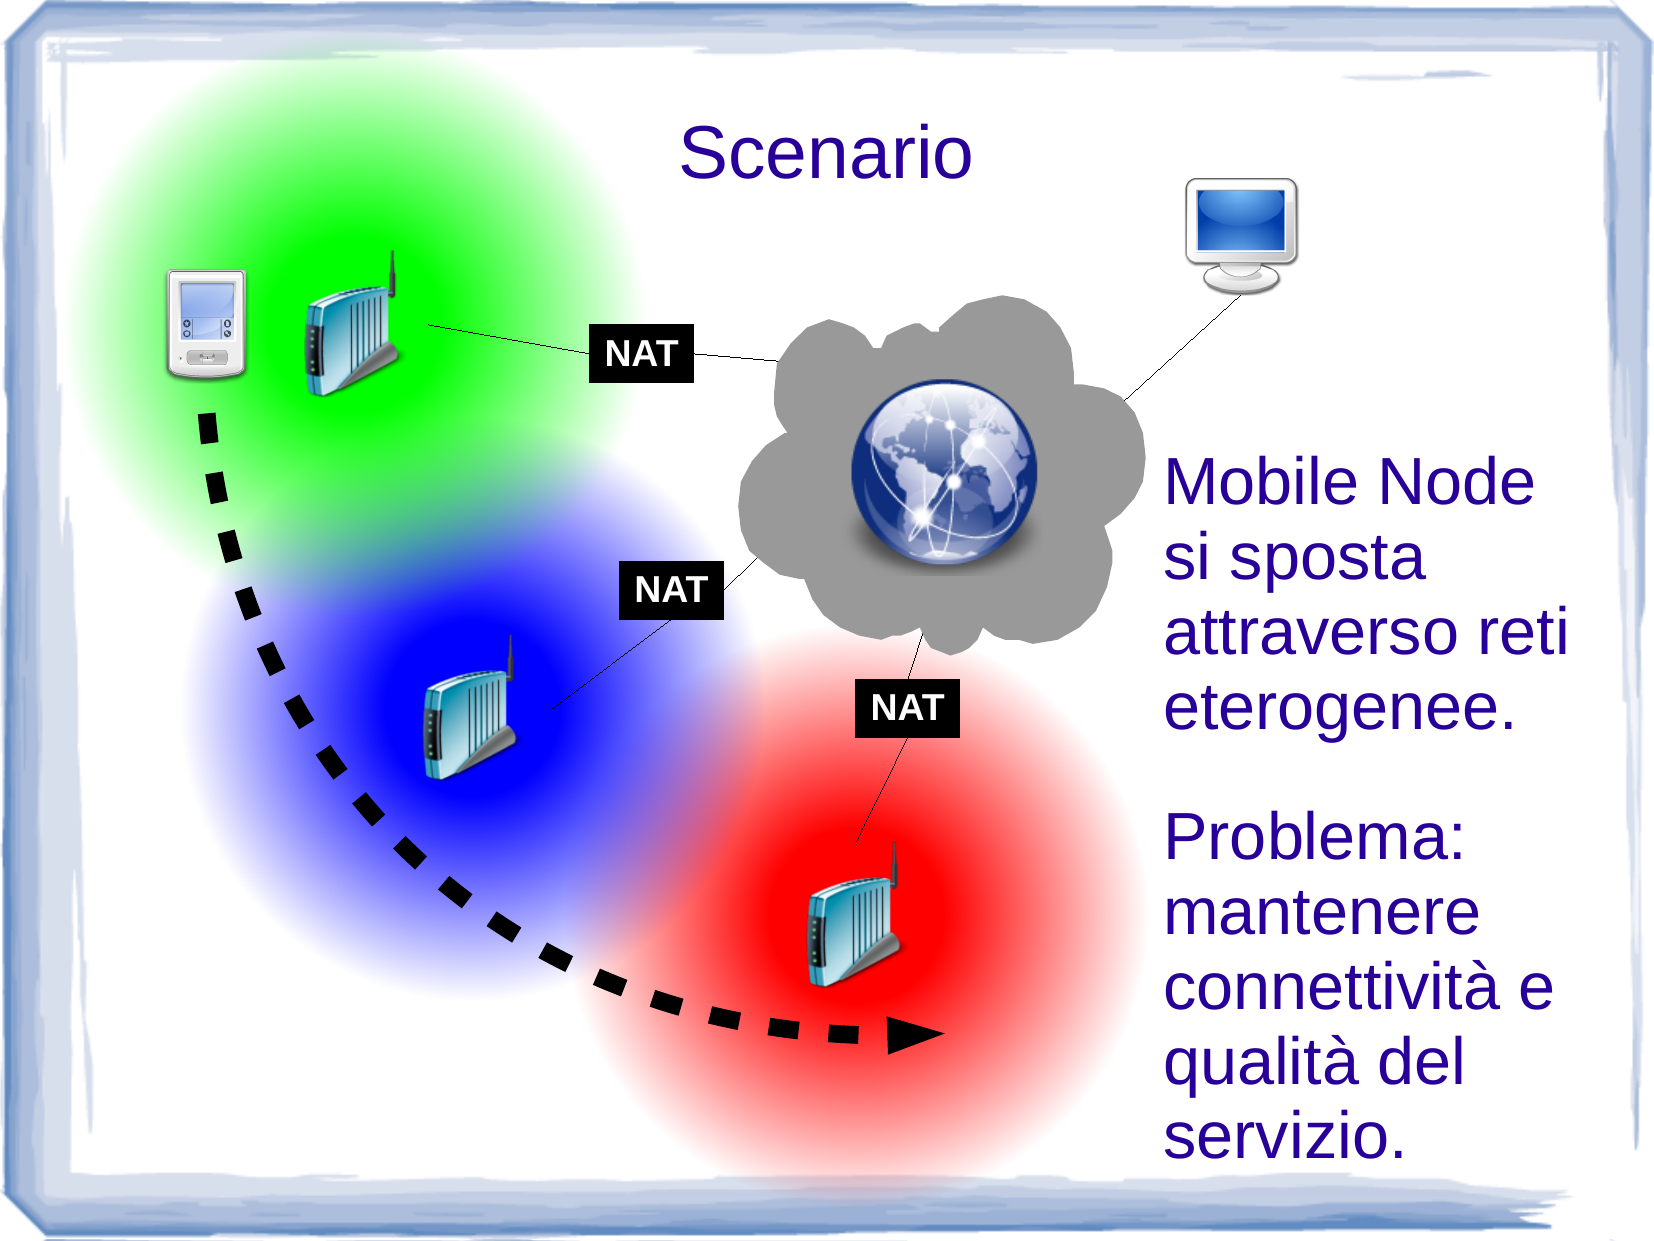

# Scenario
NAT
Mobile Node si sposta attraverso reti eterogenee.
Problema: mantenere connettività e qualità del servizio.
NAT
NAT